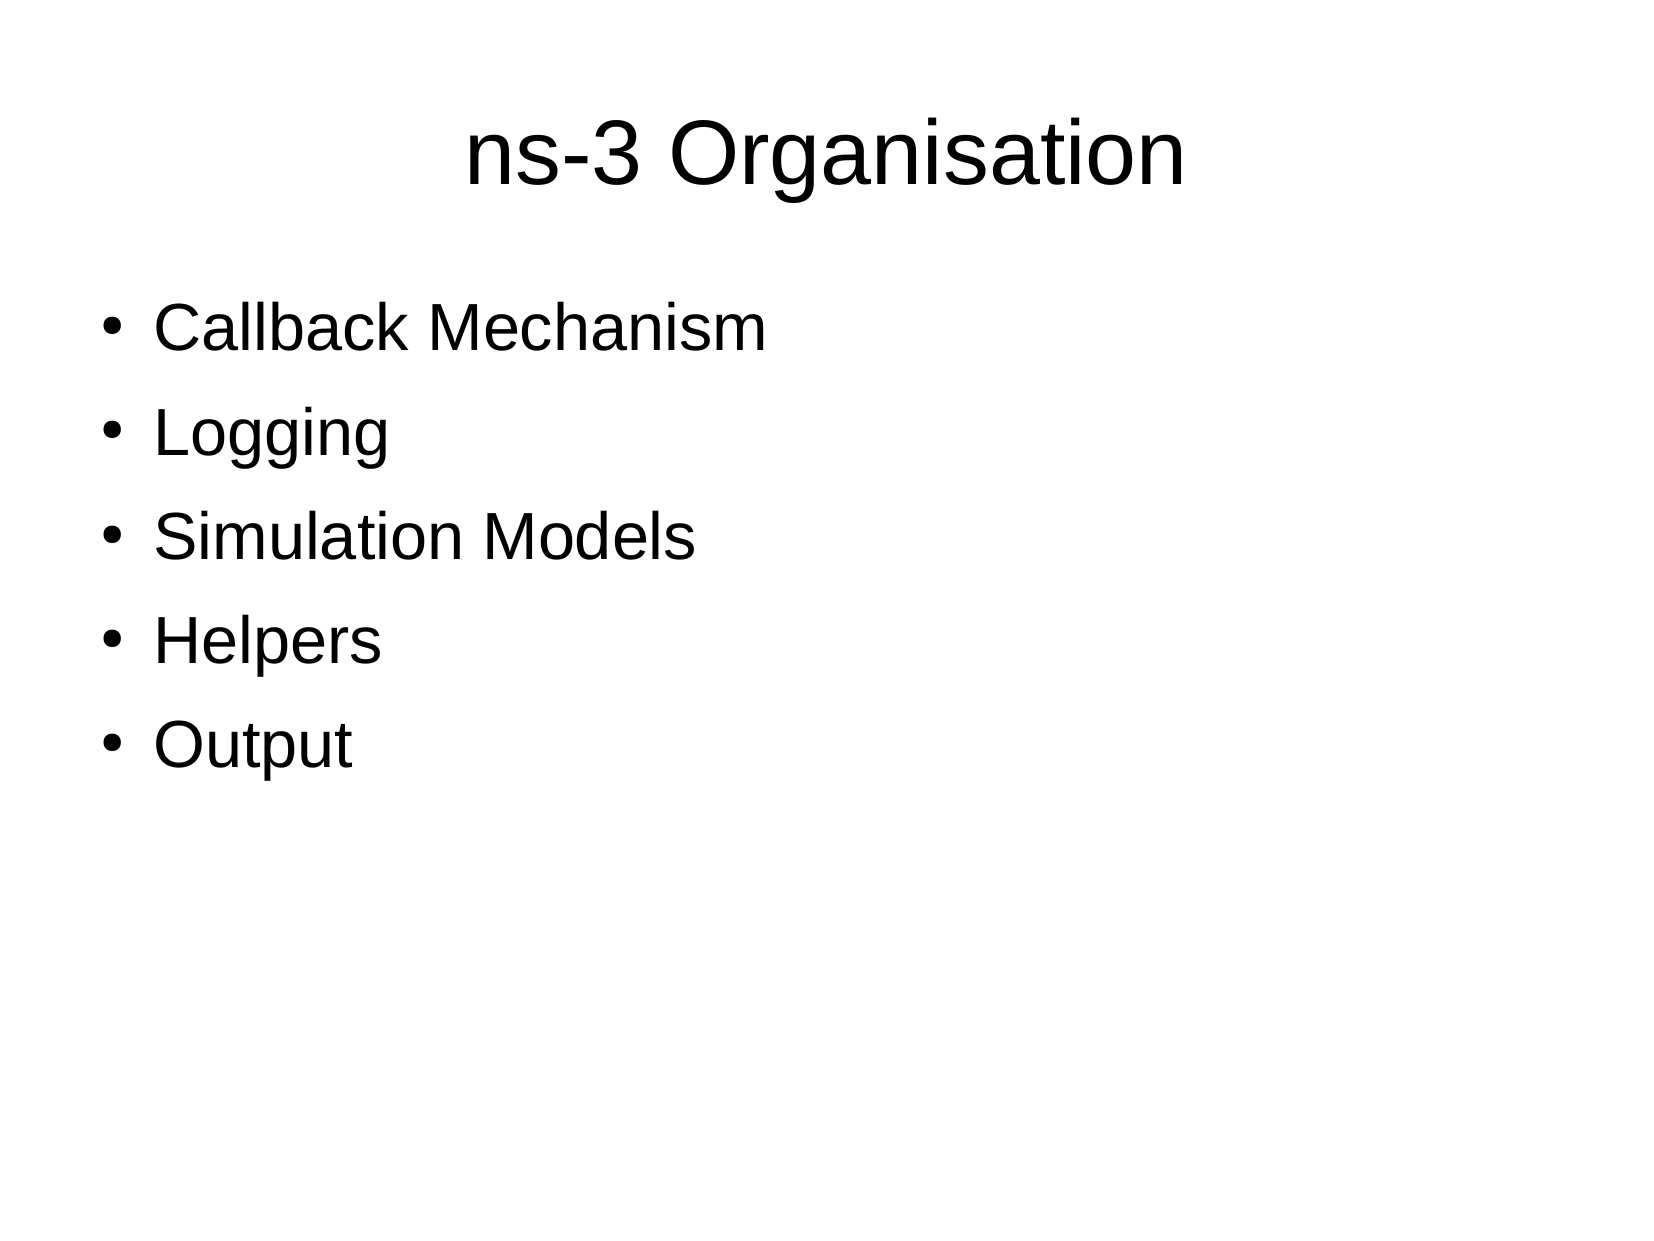

# ns-3 Organisation
Callback Mechanism
Logging
Simulation Models
Helpers
Output